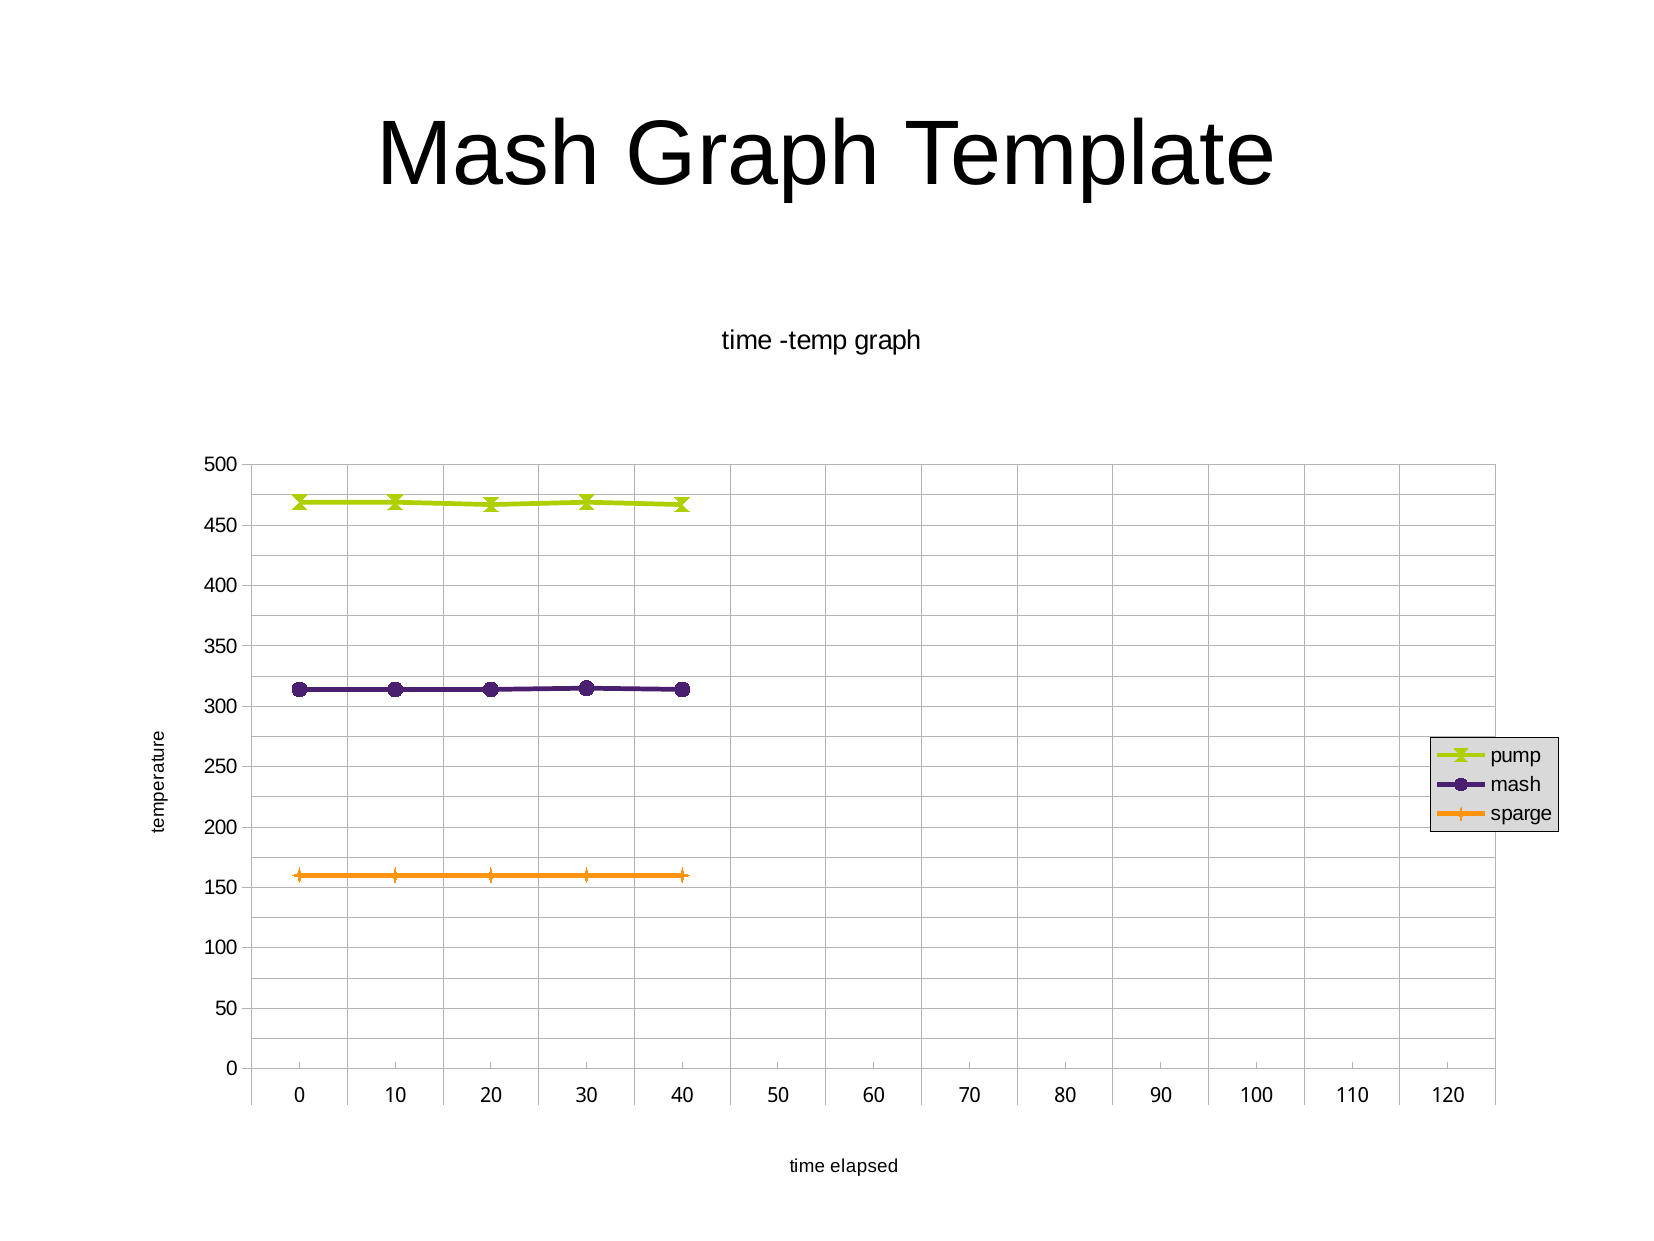

# Mash Graph Template
### Chart: time -temp graph
| Category | pump | sparge | mash |
|---|---|---|---|
| 0 | 155.0 | 160.0 | 154.0 |
| 10 | 155.0 | 160.0 | 154.0 |
| 20 | 153.0 | 160.0 | 154.0 |
| 30 | 154.0 | 160.0 | 155.0 |
| 40 | 153.0 | 160.0 | 154.0 |
| 50 | None | None | None |
| 60 | None | None | None |
| 70 | None | None | None |
| 80 | None | None | None |
| 90 | None | None | None |
| 100 | None | None | None |
| 110 | None | None | None |
| 120 | None | None | None |